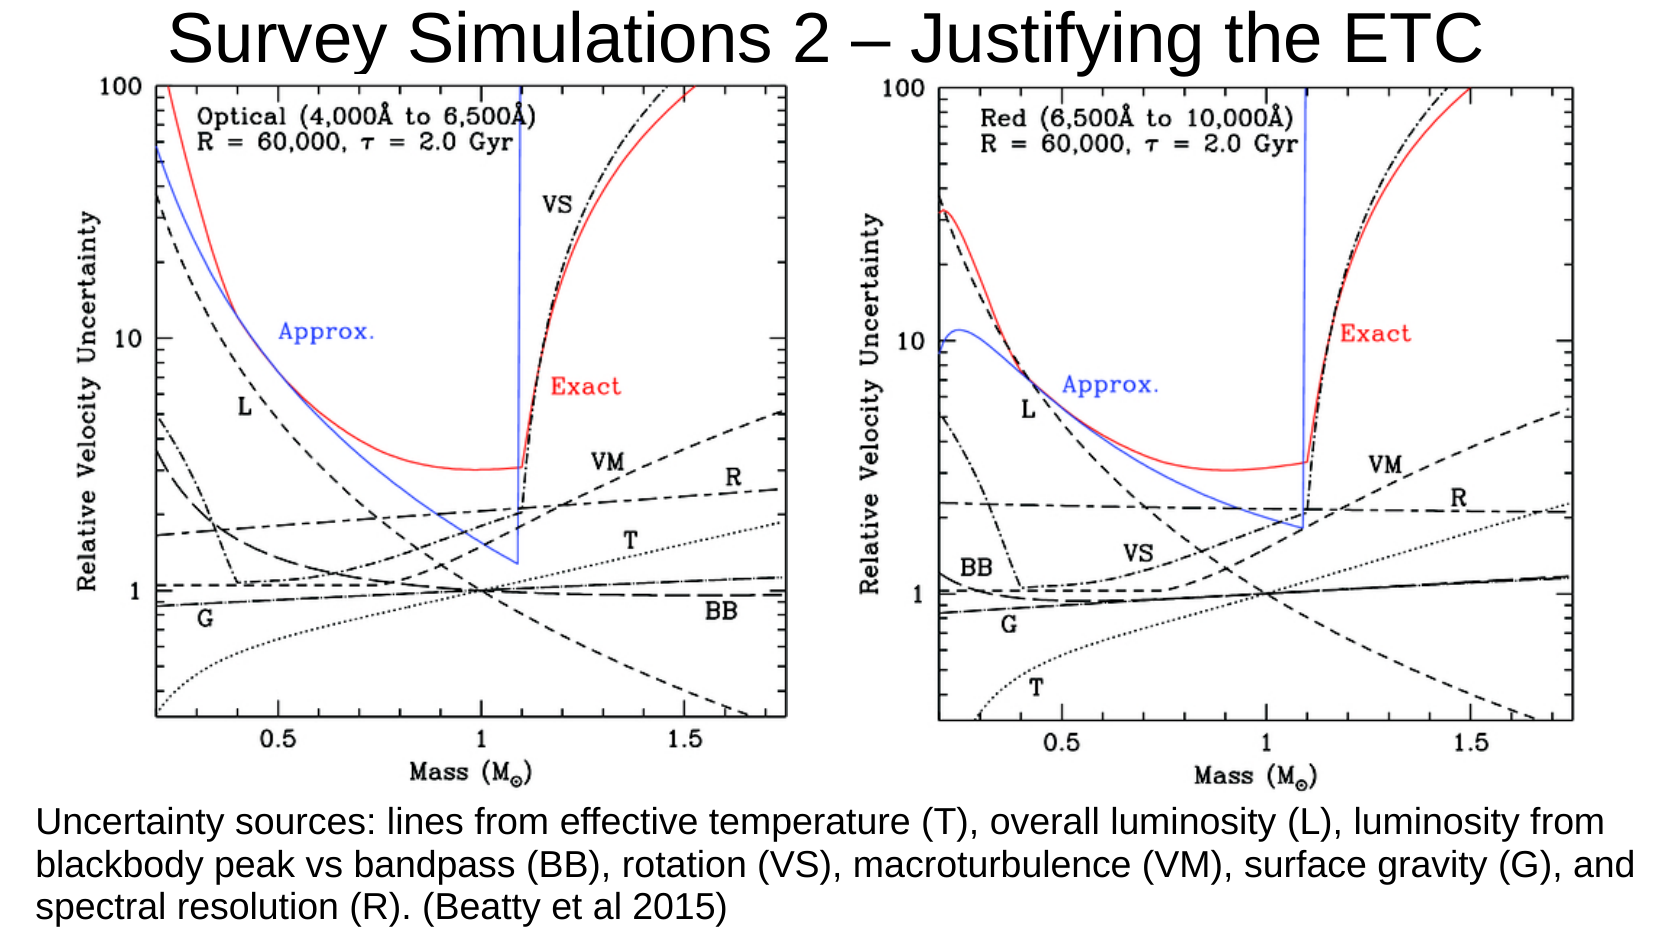

# Survey Simulations 2 – Justifying the ETC
Uncertainty sources: lines from effective temperature (T), overall luminosity (L), luminosity from blackbody peak vs bandpass (BB), rotation (VS), macroturbulence (VM), surface gravity (G), and spectral resolution (R). (Beatty et al 2015)